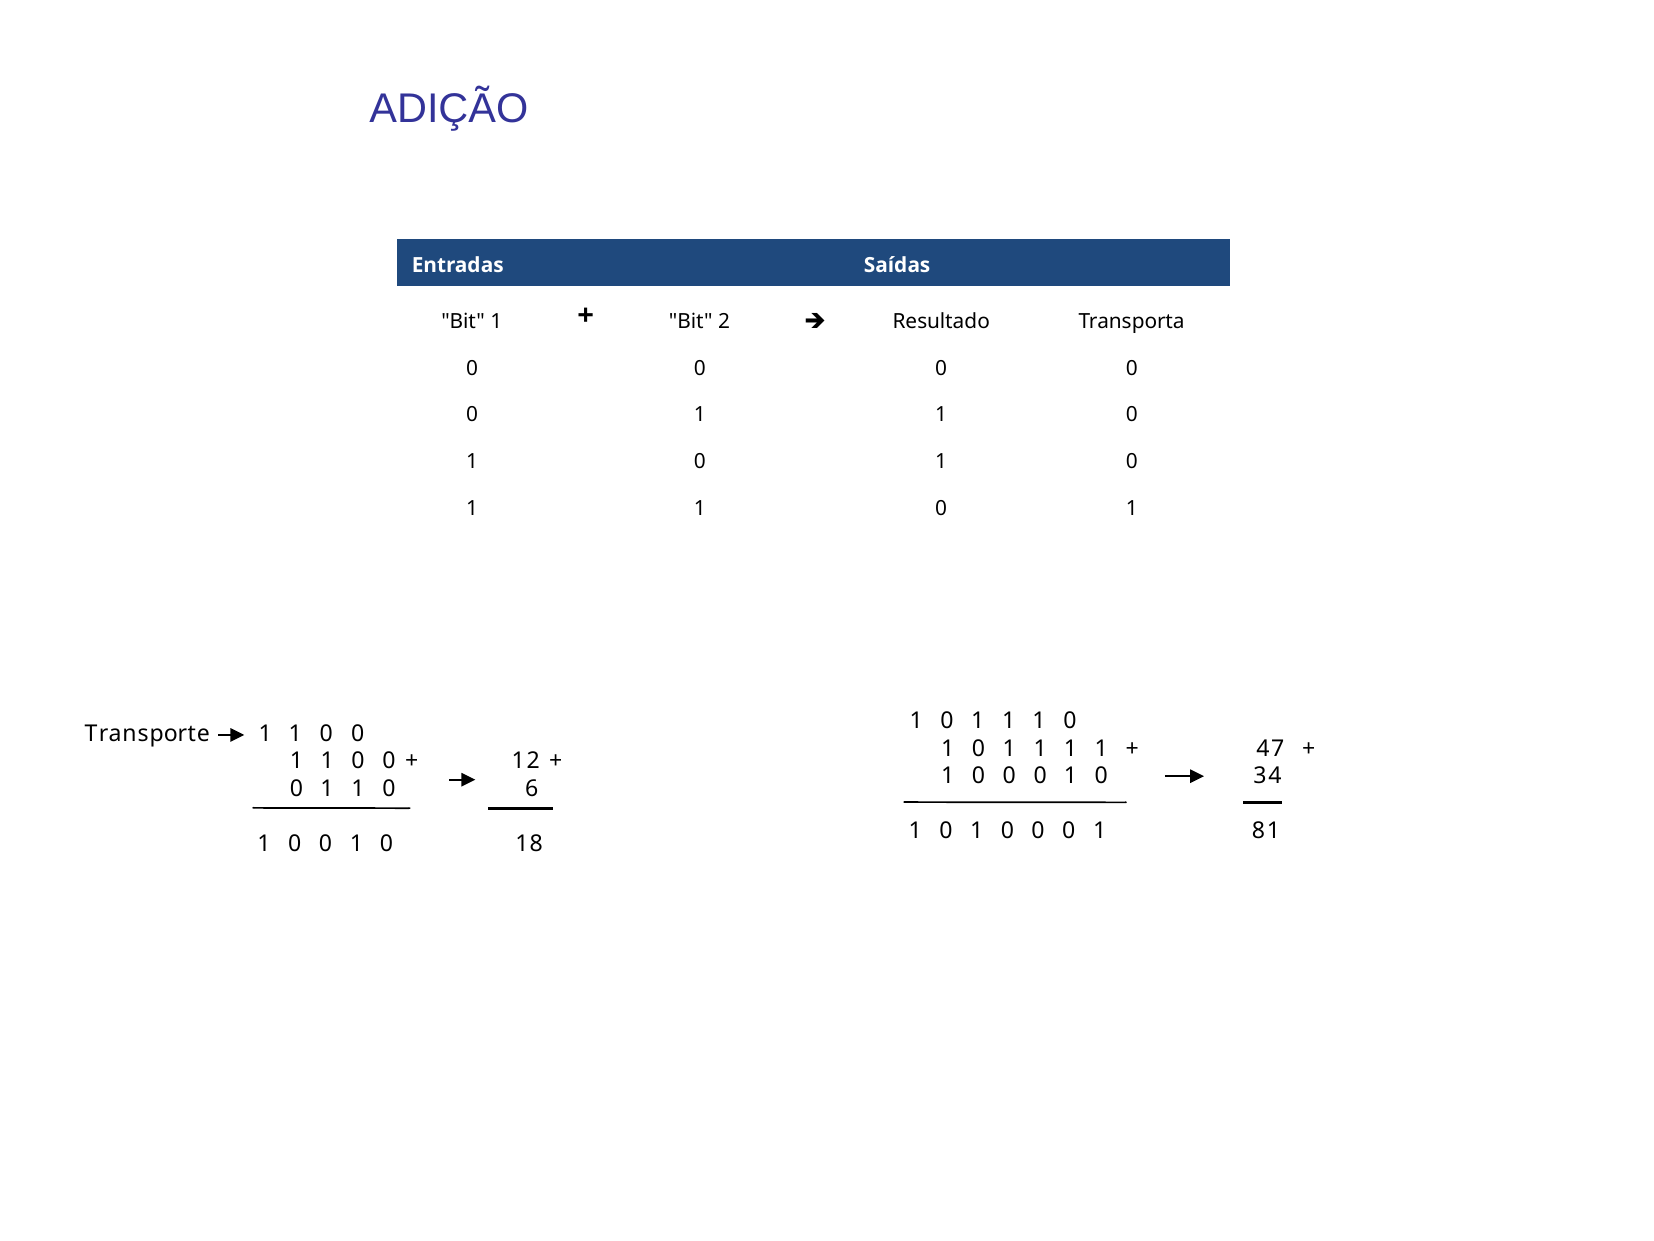

ADIÇÃO
| Entradas | | | | Saídas | |
| --- | --- | --- | --- | --- | --- |
| "Bit" 1 | + | "Bit" 2 |  | Resultado | Transporta |
| 0 | | 0 | | 0 | 0 |
| 0 | | 1 | | 1 | 0 |
| 1 | | 0 | | 1 | 0 |
| 1 | | 1 | | 0 | 1 |